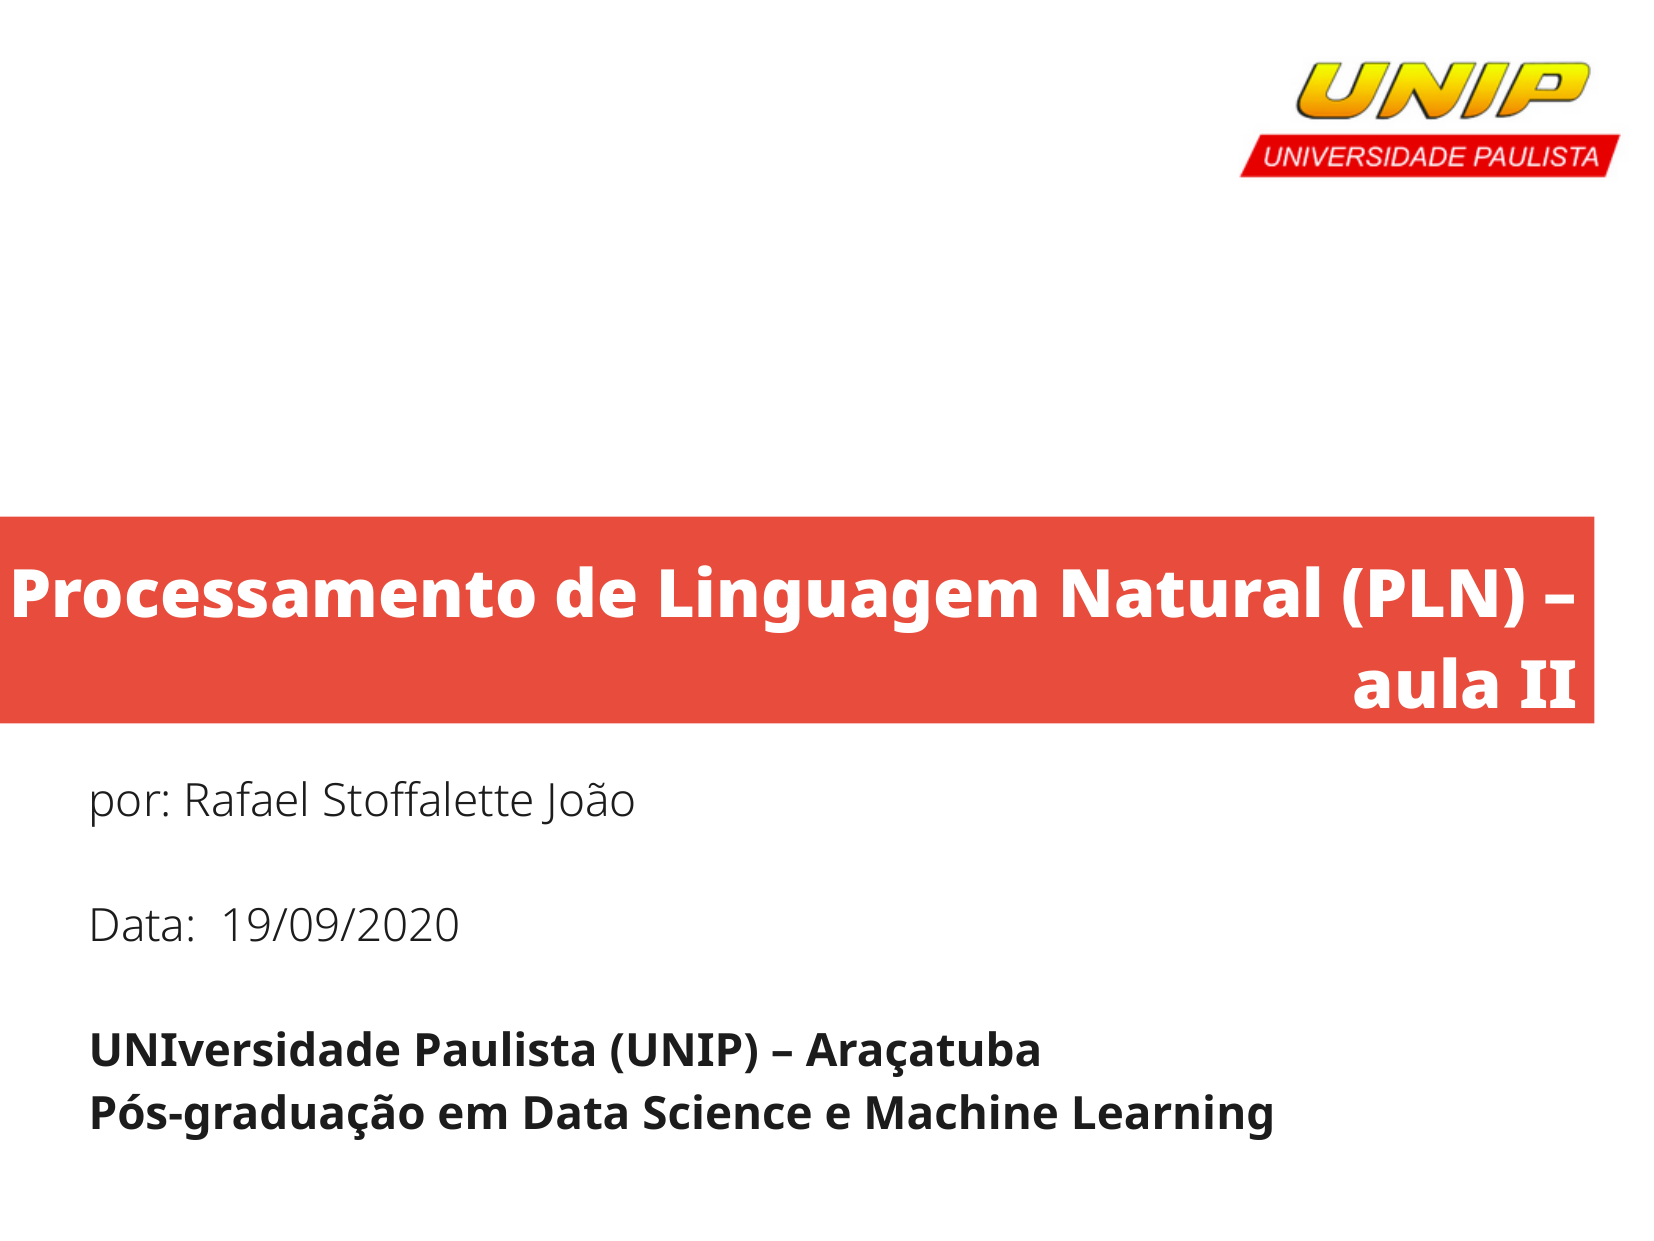

# Processamento de Linguagem Natural (PLN) – aula II
por: Rafael Stoffalette João
Data: 19/09/2020
UNIversidade Paulista (UNIP) – Araçatuba
Pós-graduação em Data Science e Machine Learning